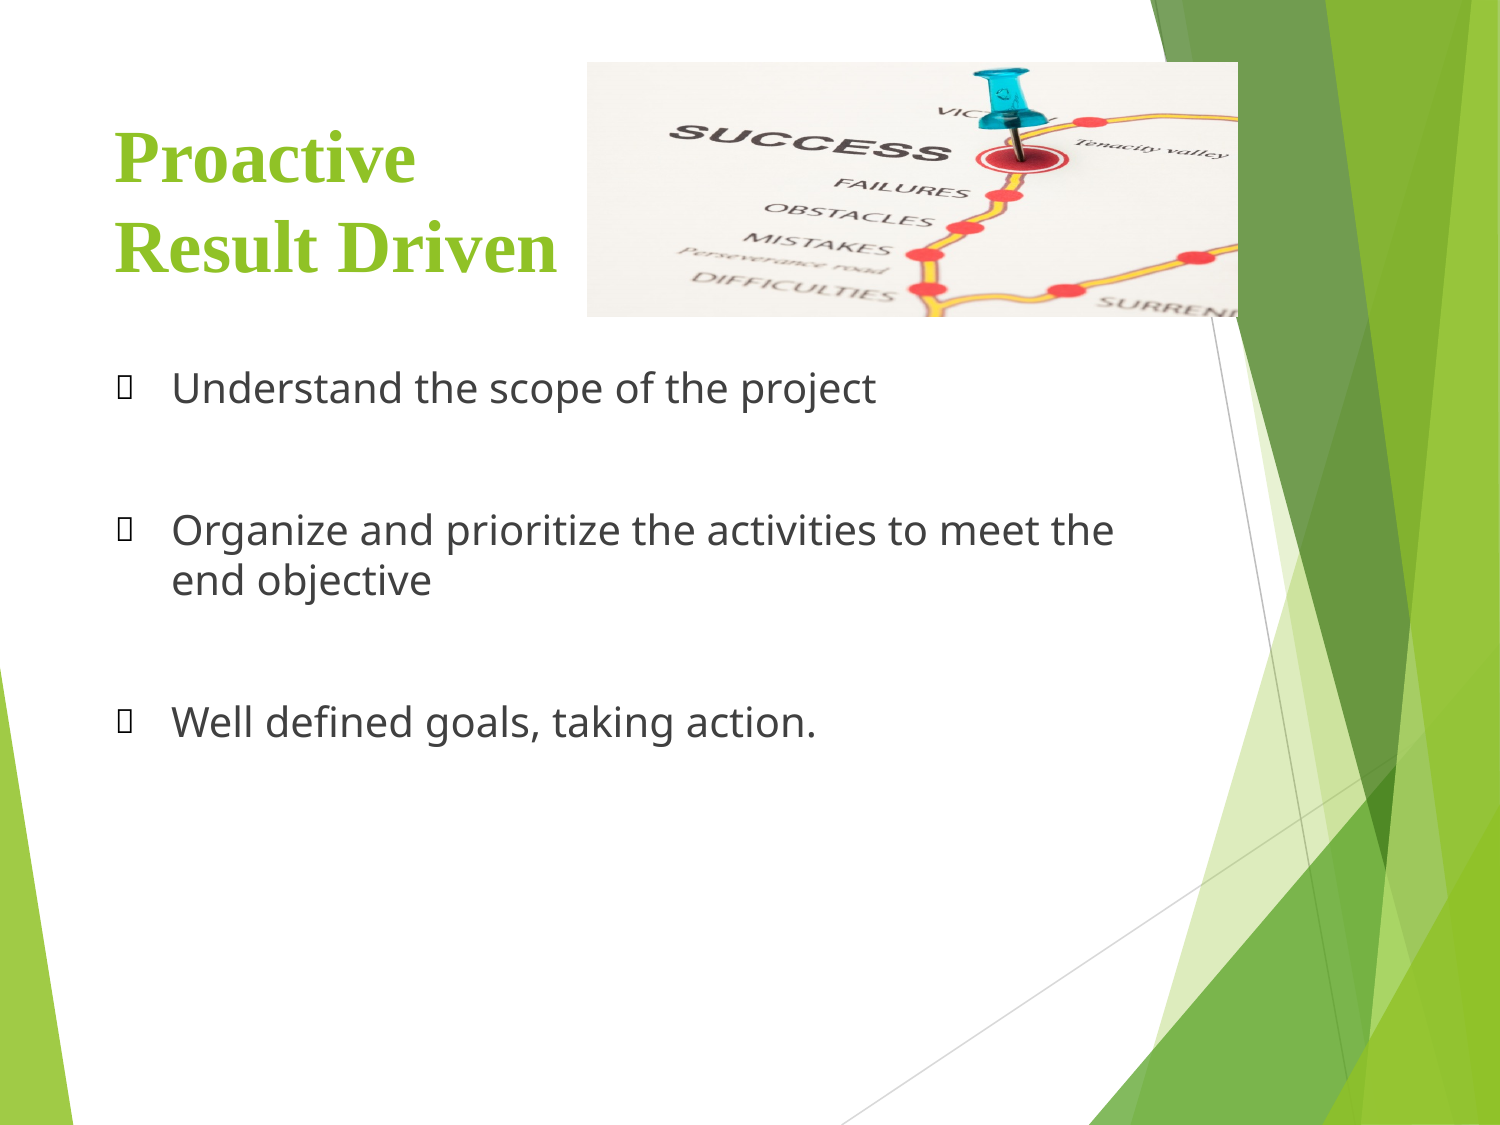

# Proactive Result Driven
Understand the scope of the project
Organize and prioritize the activities to meet the end objective
Well defined goals, taking action.